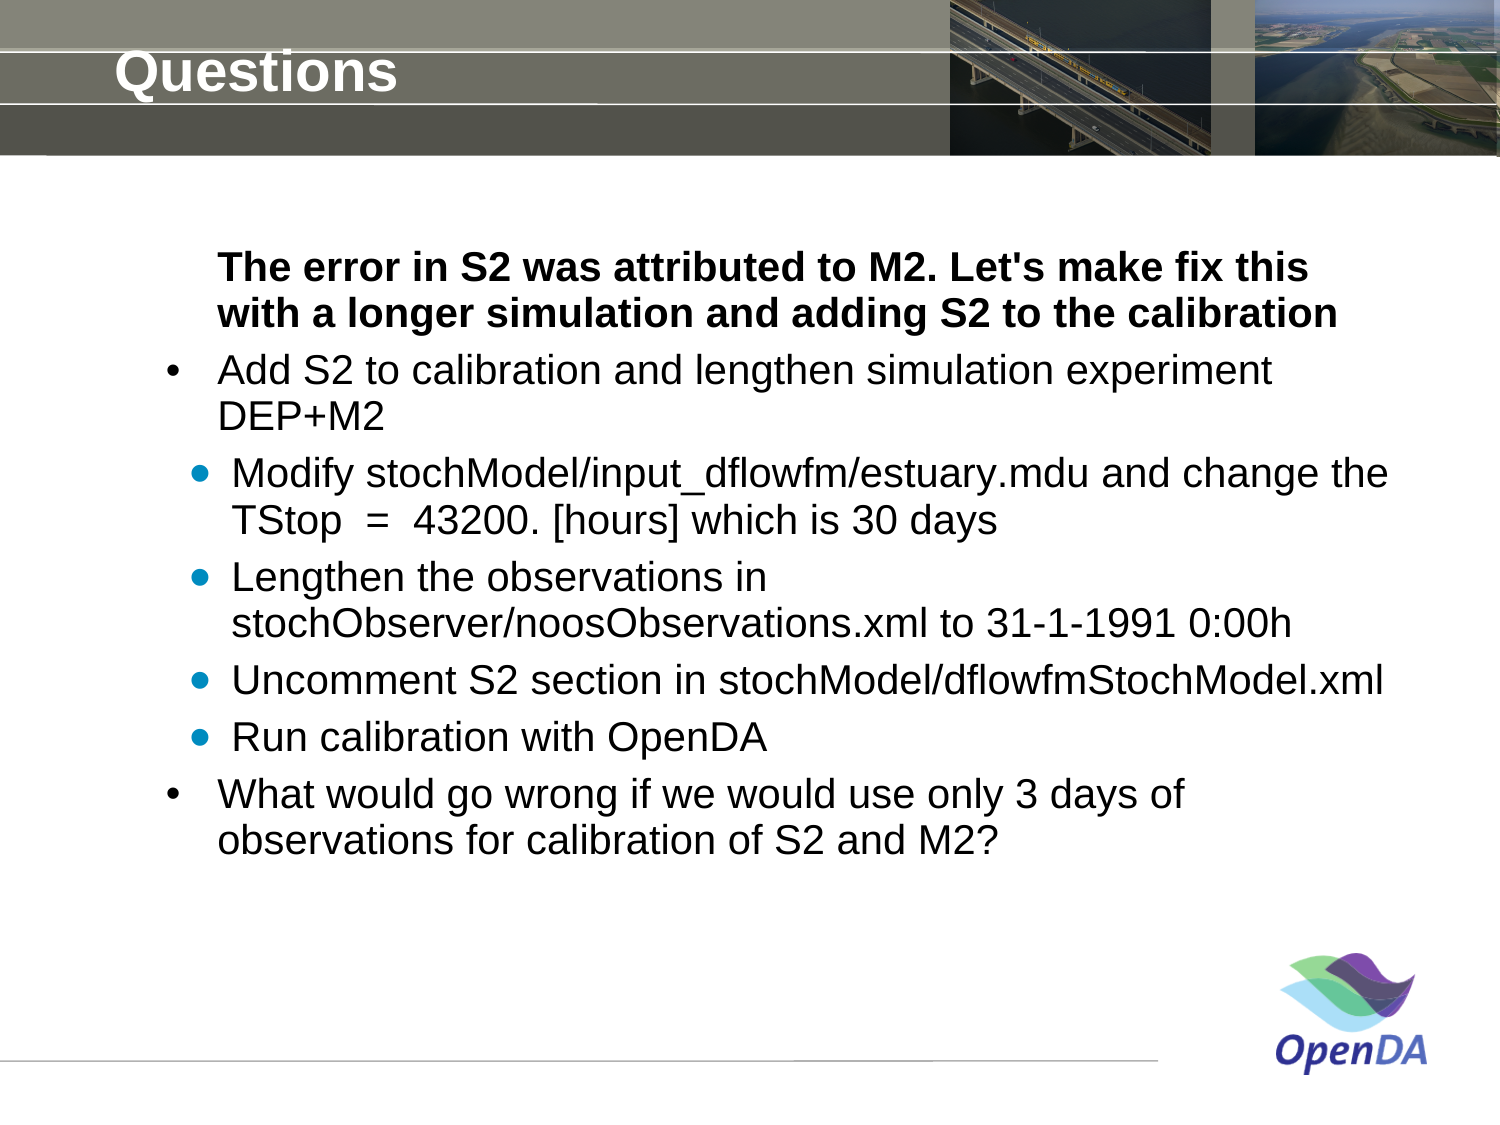

# Questions
The error in S2 was attributed to M2. Let's make fix this with a longer simulation and adding S2 to the calibration
Add S2 to calibration and lengthen simulation experiment DEP+M2
Modify stochModel/input_dflowfm/estuary.mdu and change the TStop = 43200. [hours] which is 30 days
Lengthen the observations in stochObserver/noosObservations.xml to 31-1-1991 0:00h
Uncomment S2 section in stochModel/dflowfmStochModel.xml
Run calibration with OpenDA
What would go wrong if we would use only 3 days of observations for calibration of S2 and M2?